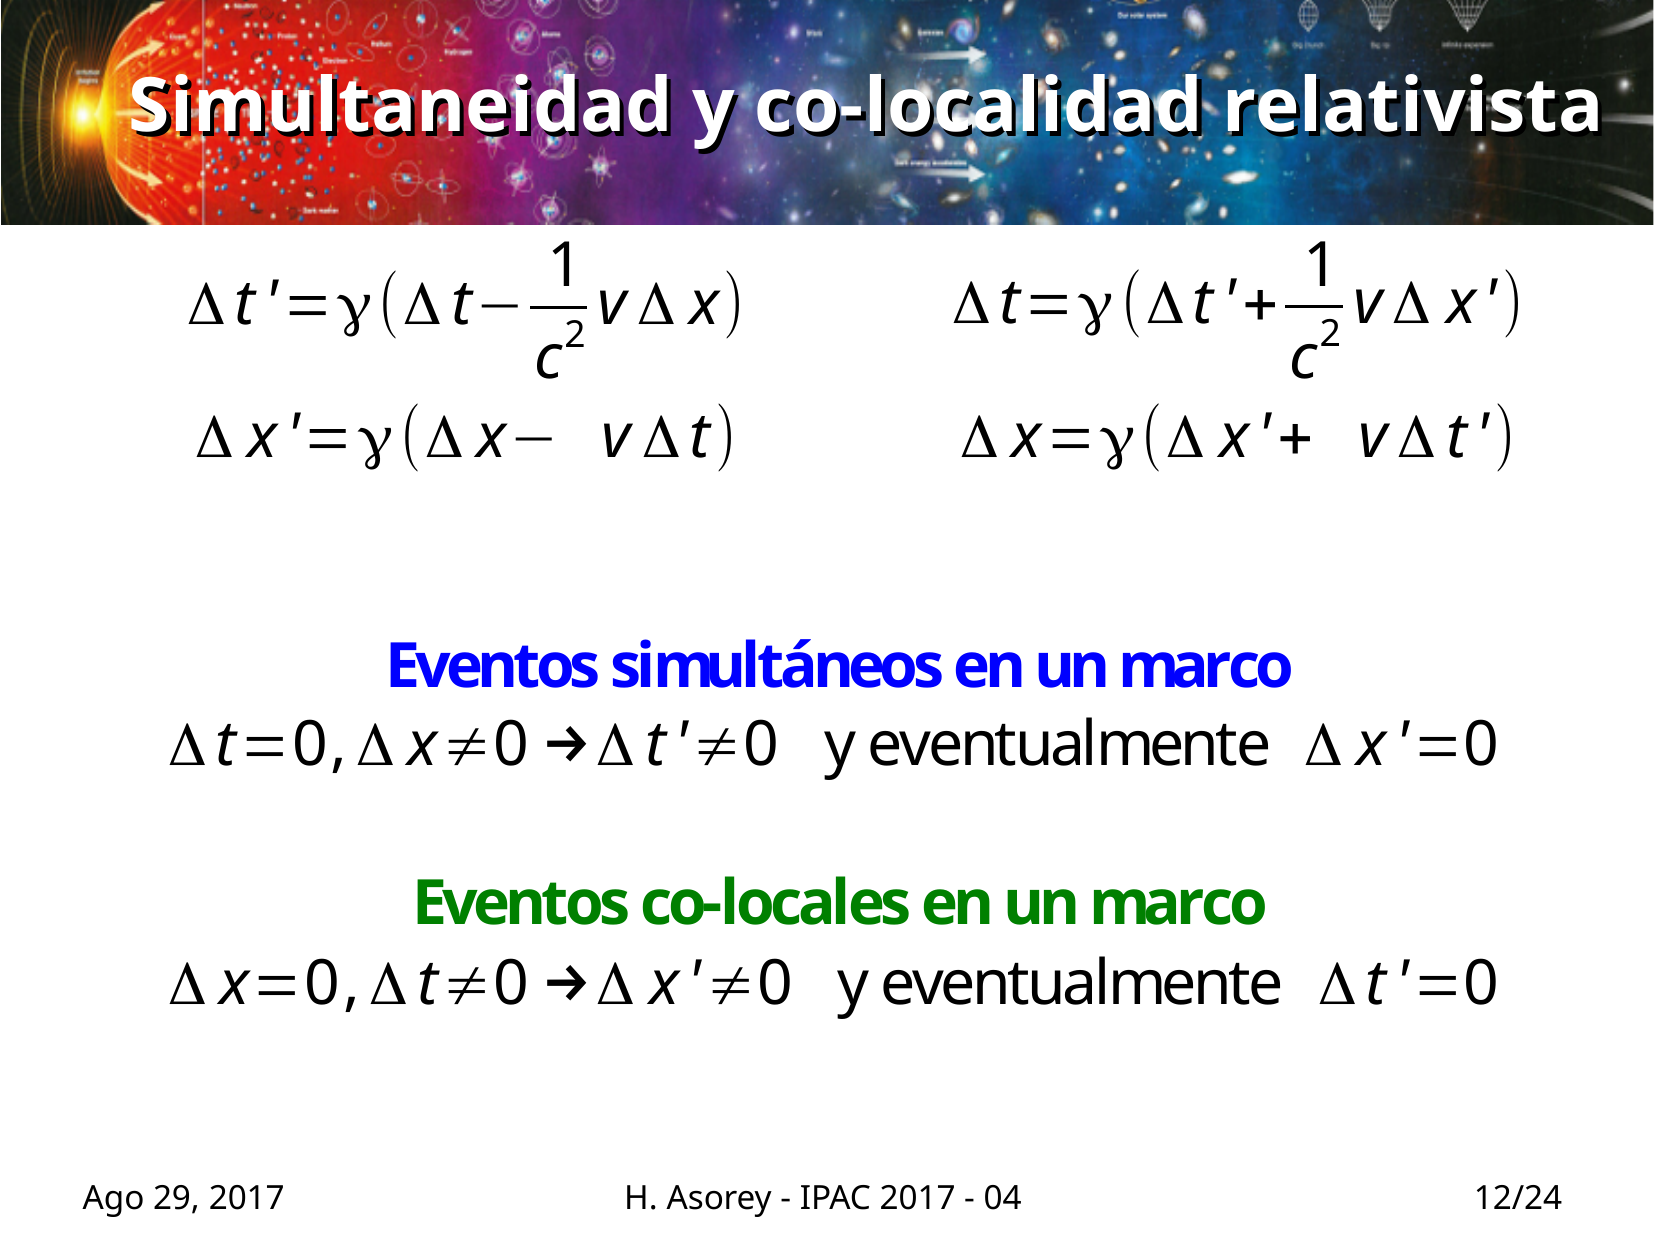

# Simultaneidad y co-localidad relativista
Ago 29, 2017
H. Asorey - IPAC 2017 - 04
12